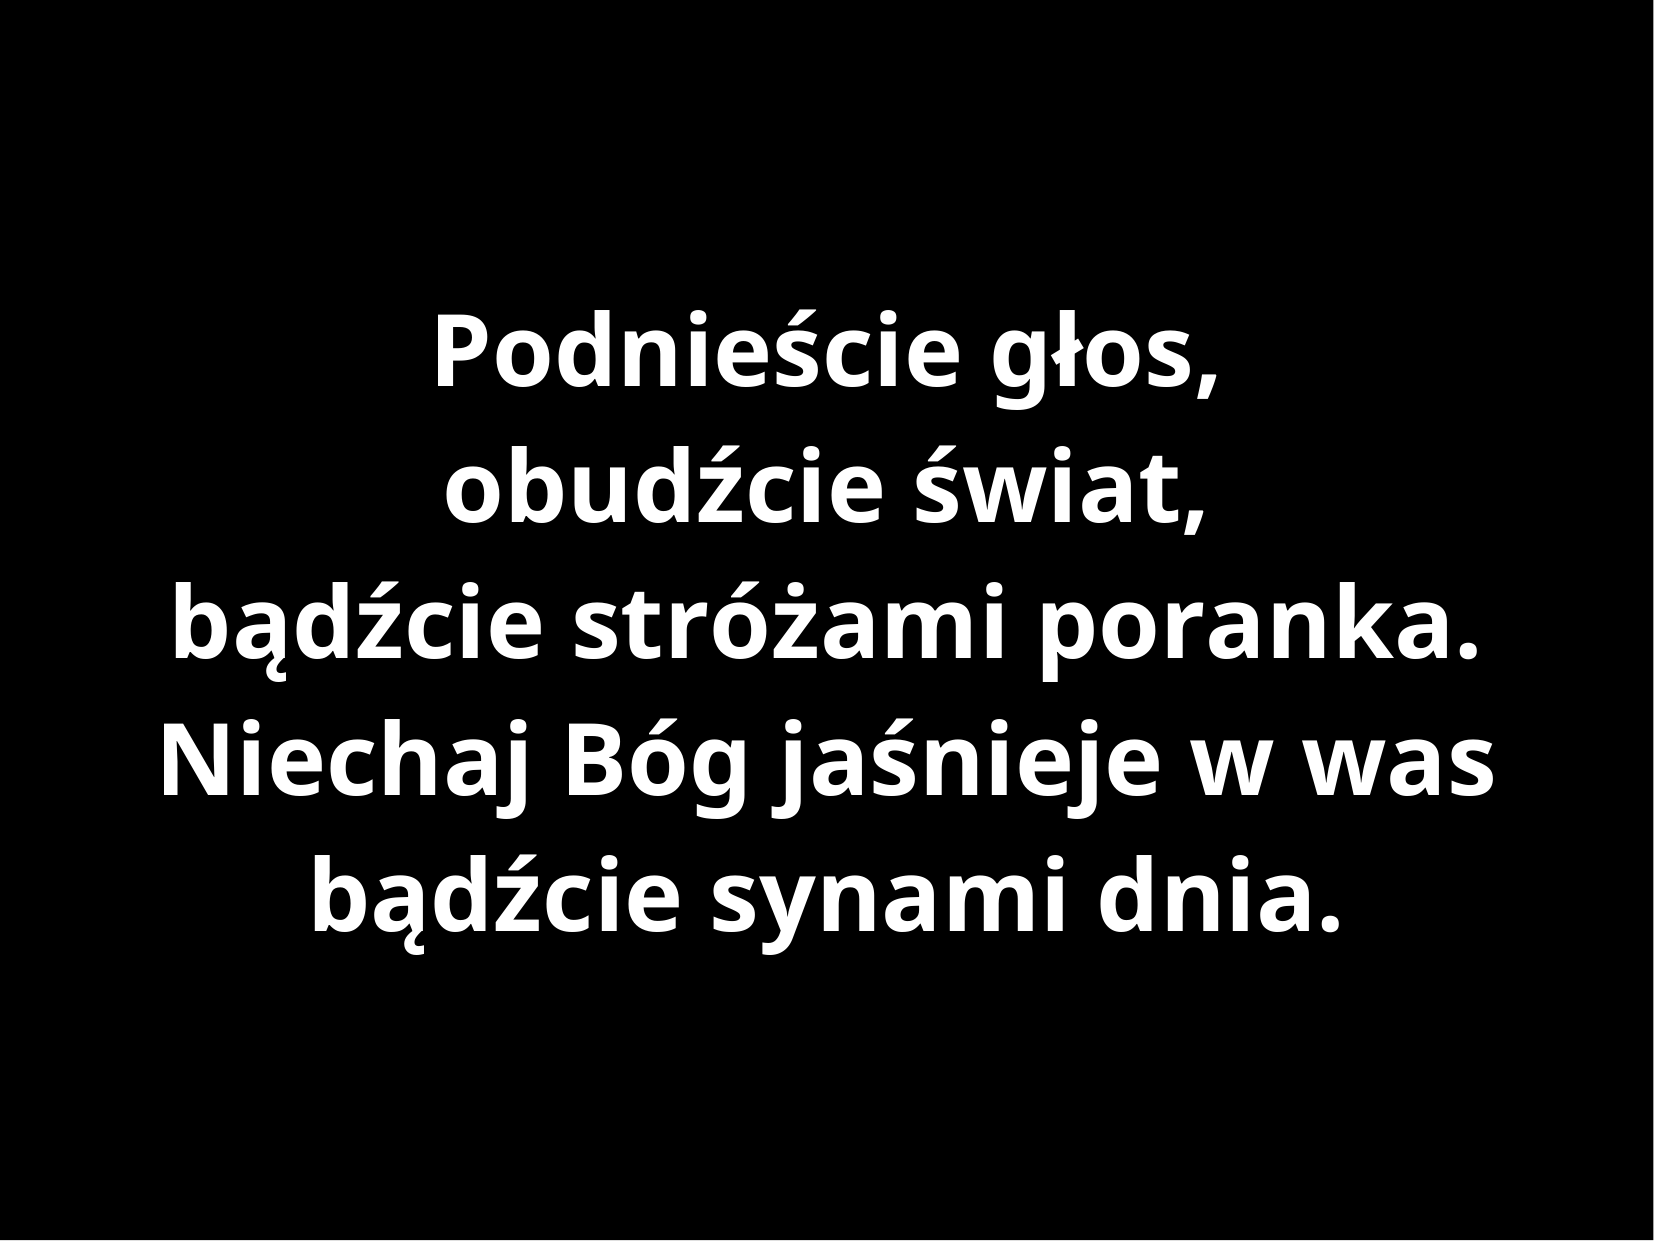

# Podnieście głos, obudźcie świat, bądźcie stróżami poranka. Niechaj Bóg jaśnieje w was bądźcie synami dnia.